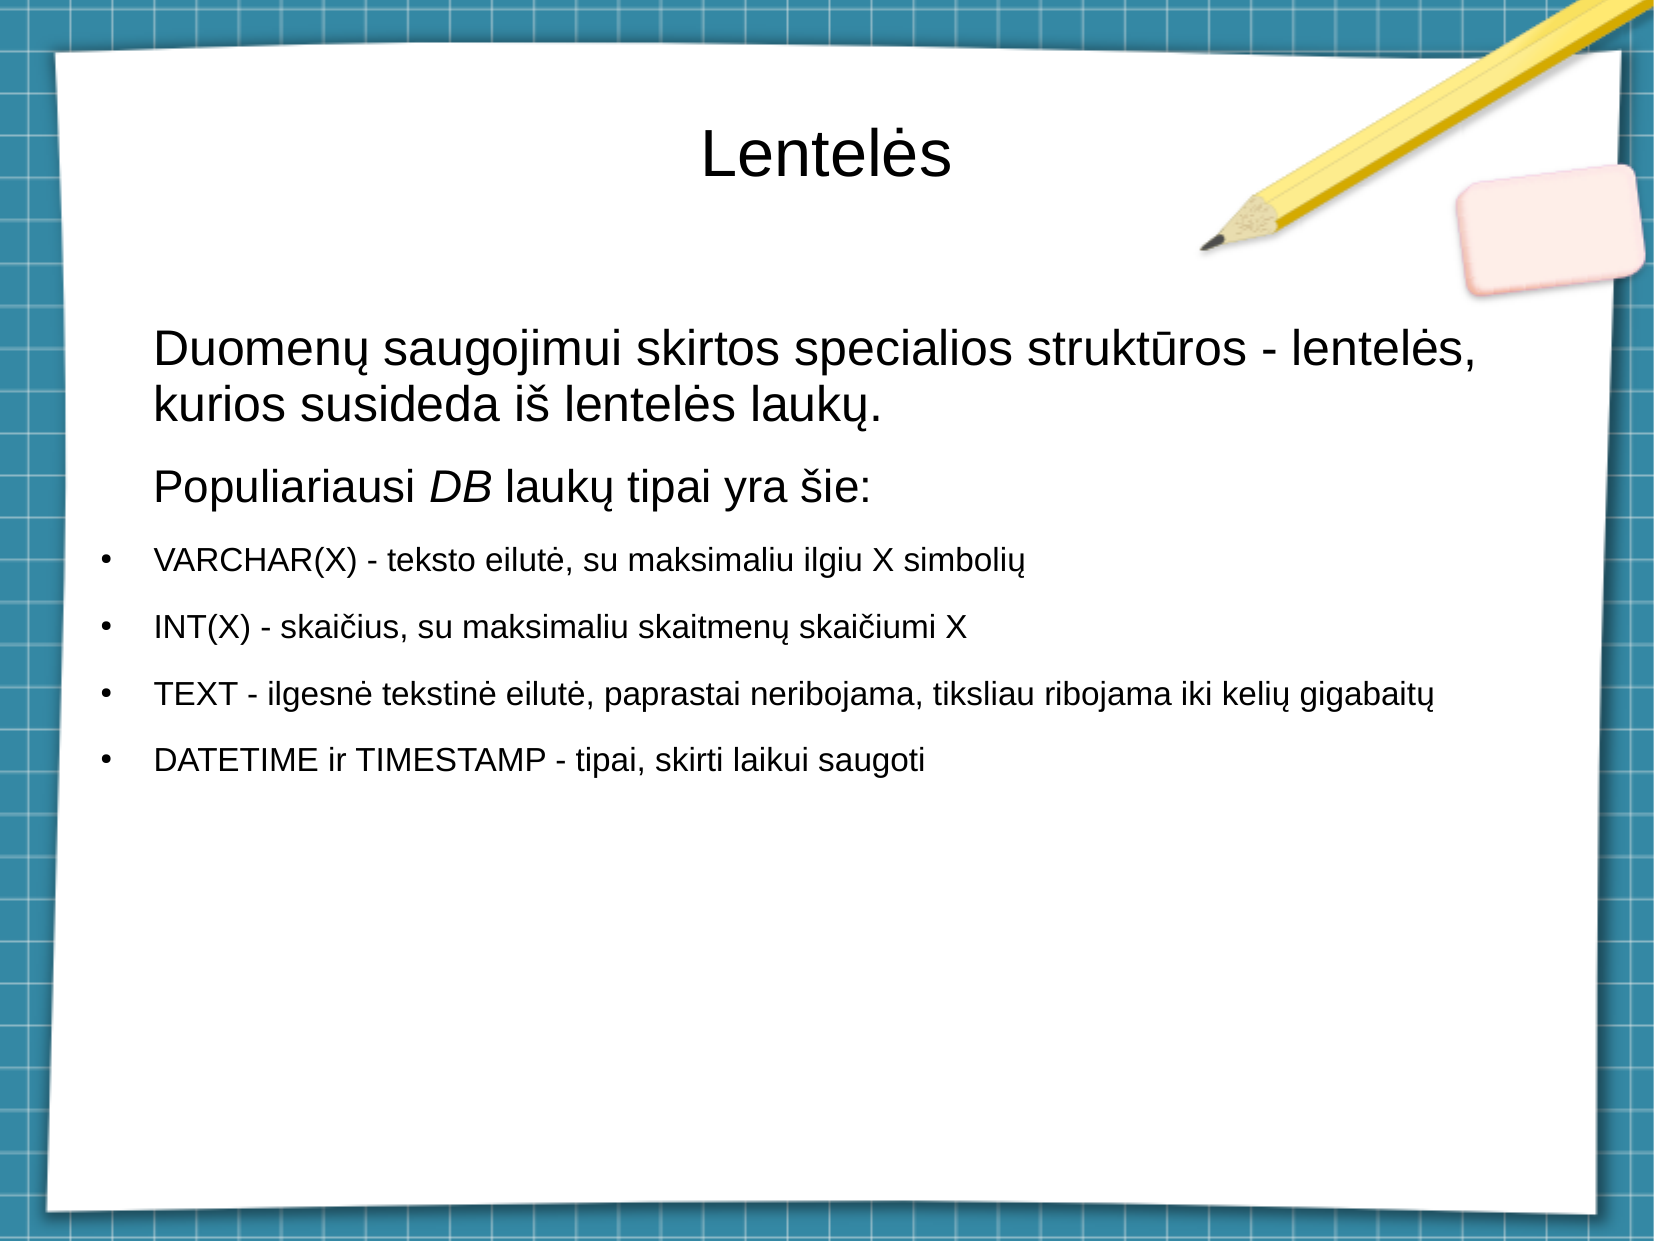

# Lentelės
Duomenų saugojimui skirtos specialios struktūros - lentelės, kurios susideda iš lentelės laukų.
Populiariausi DB laukų tipai yra šie:
VARCHAR(X) - teksto eilutė, su maksimaliu ilgiu X simbolių
INT(X) - skaičius, su maksimaliu skaitmenų skaičiumi X
TEXT - ilgesnė tekstinė eilutė, paprastai neribojama, tiksliau ribojama iki kelių gigabaitų
DATETIME ir TIMESTAMP - tipai, skirti laikui saugoti